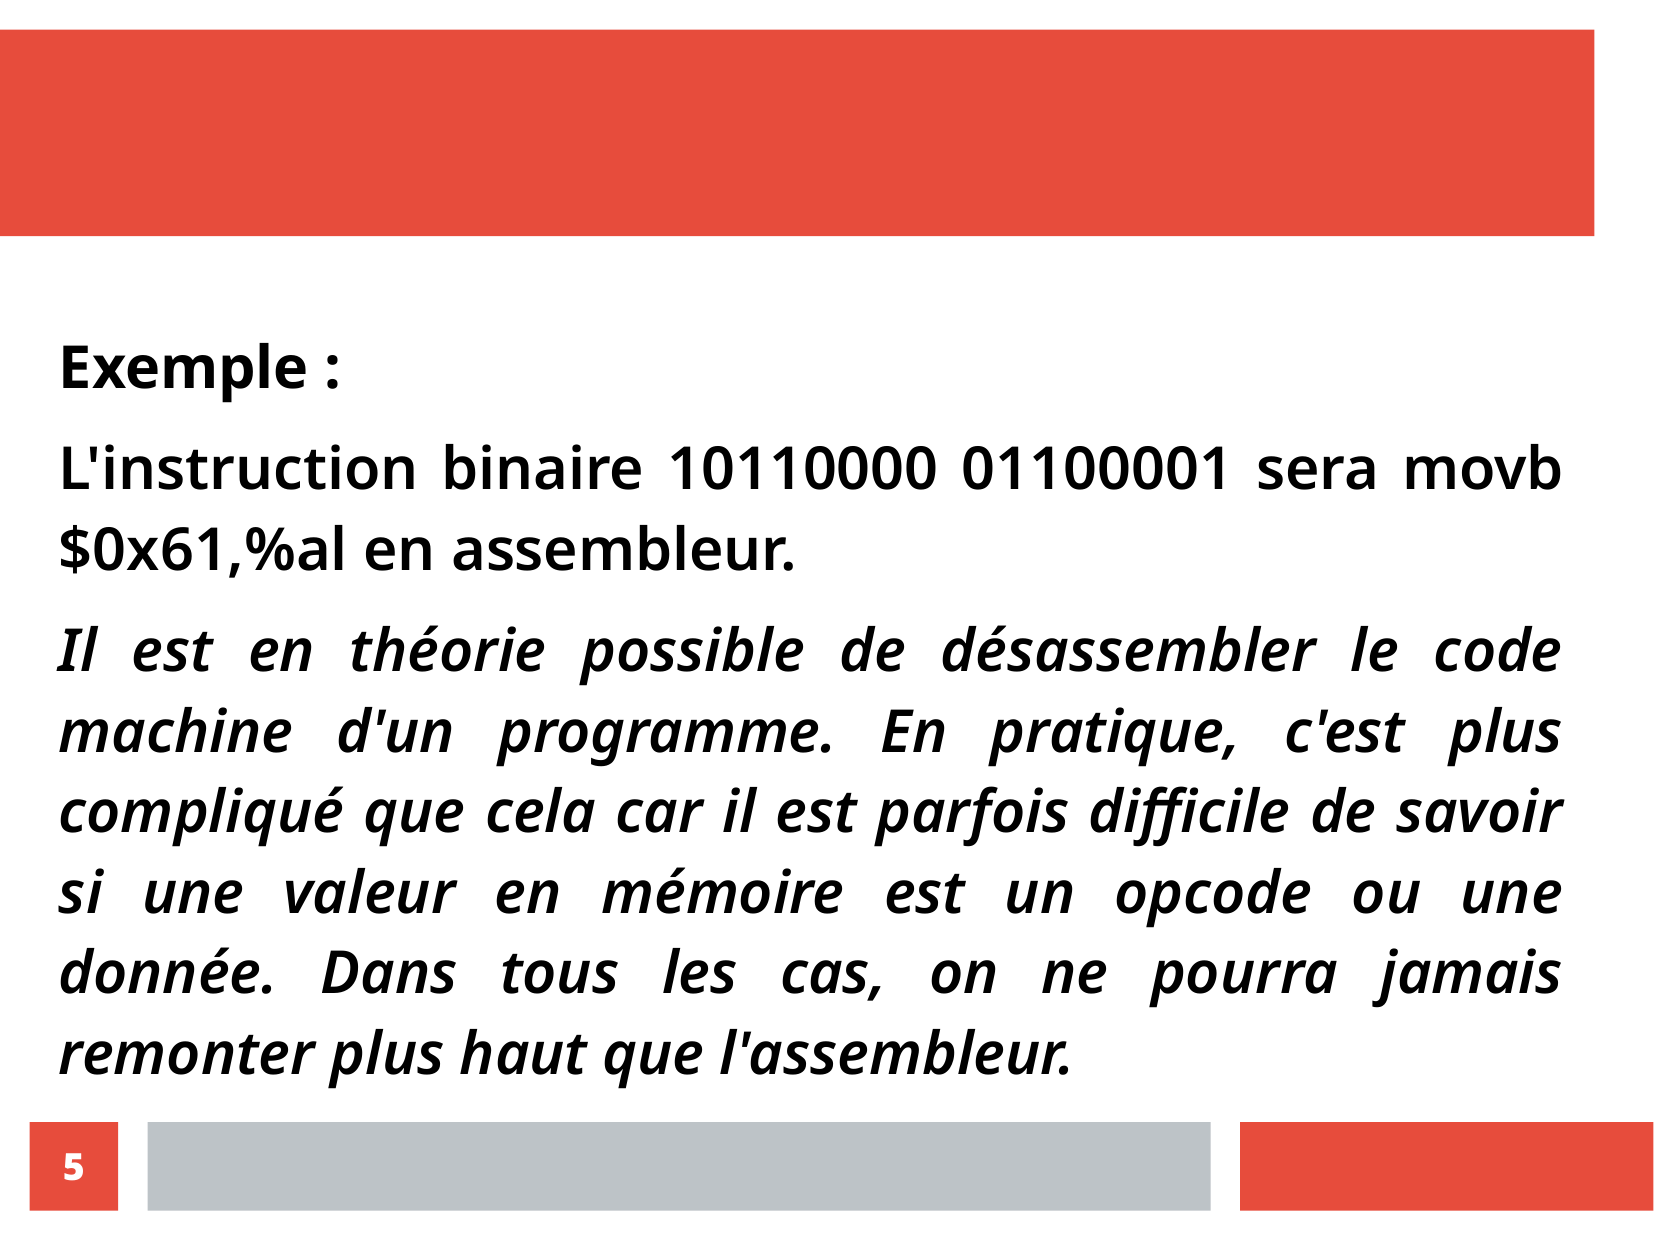

#
Exemple :
L'instruction binaire 10110000 01100001 sera movb $0x61,%al en assembleur.
Il est en théorie possible de désassembler le code machine d'un programme. En pratique, c'est plus compliqué que cela car il est parfois difficile de savoir si une valeur en mémoire est un opcode ou une donnée. Dans tous les cas, on ne pourra jamais remonter plus haut que l'assembleur.
5